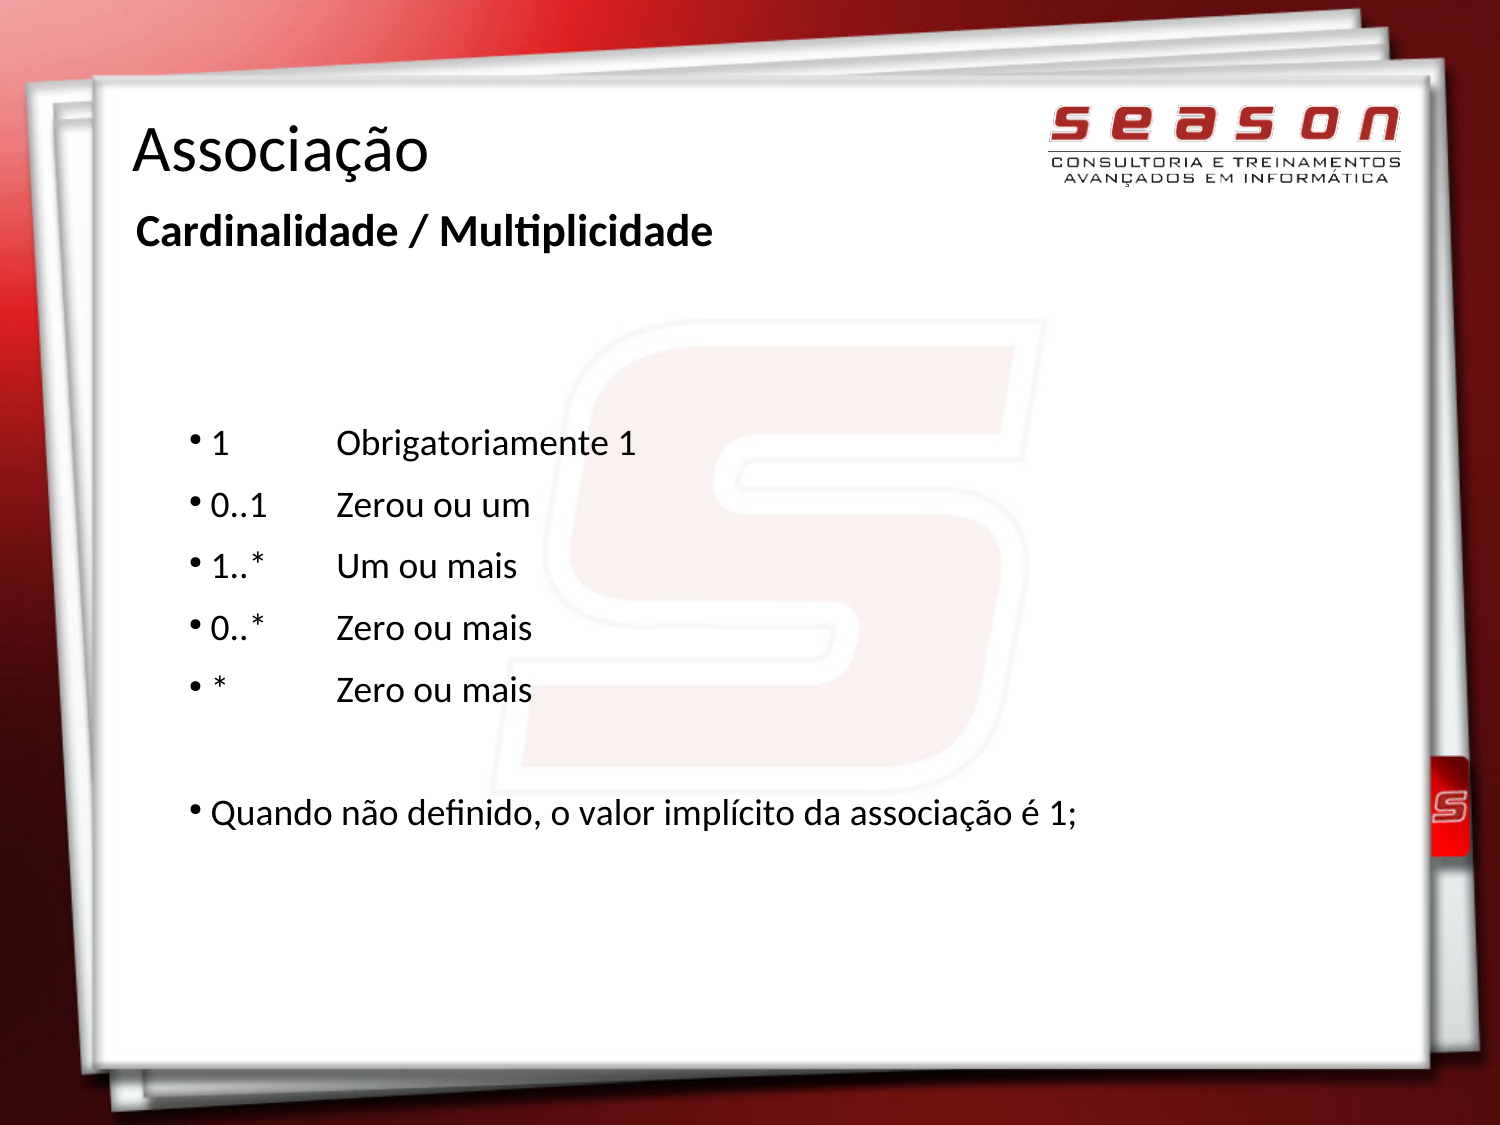

# Associação
Cardinalidade / Multiplicidade
 1		Obrigatoriamente 1
 0..1	Zerou ou um
 1..*	Um ou mais
 0..* 	Zero ou mais
 *		Zero ou mais
 Quando não definido, o valor implícito da associação é 1;